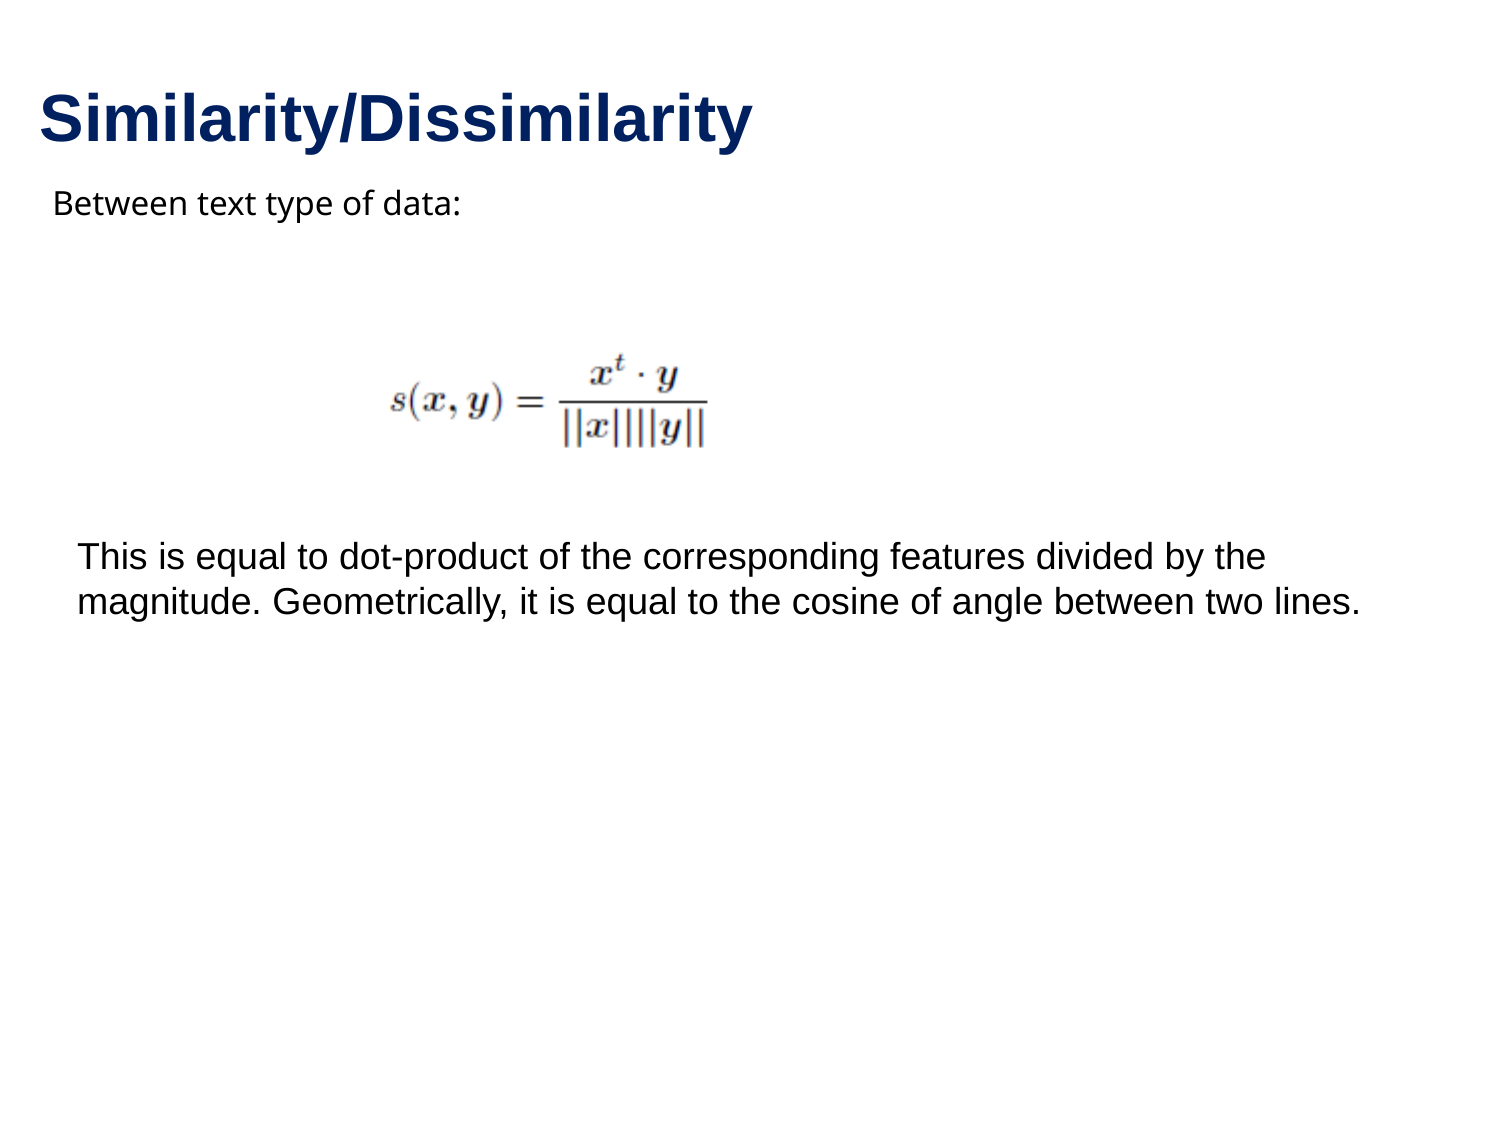

# Similarity/Dissimilarity
Between text type of data:
This is equal to dot-product of the corresponding features divided by the magnitude. Geometrically, it is equal to the cosine of angle between two lines.